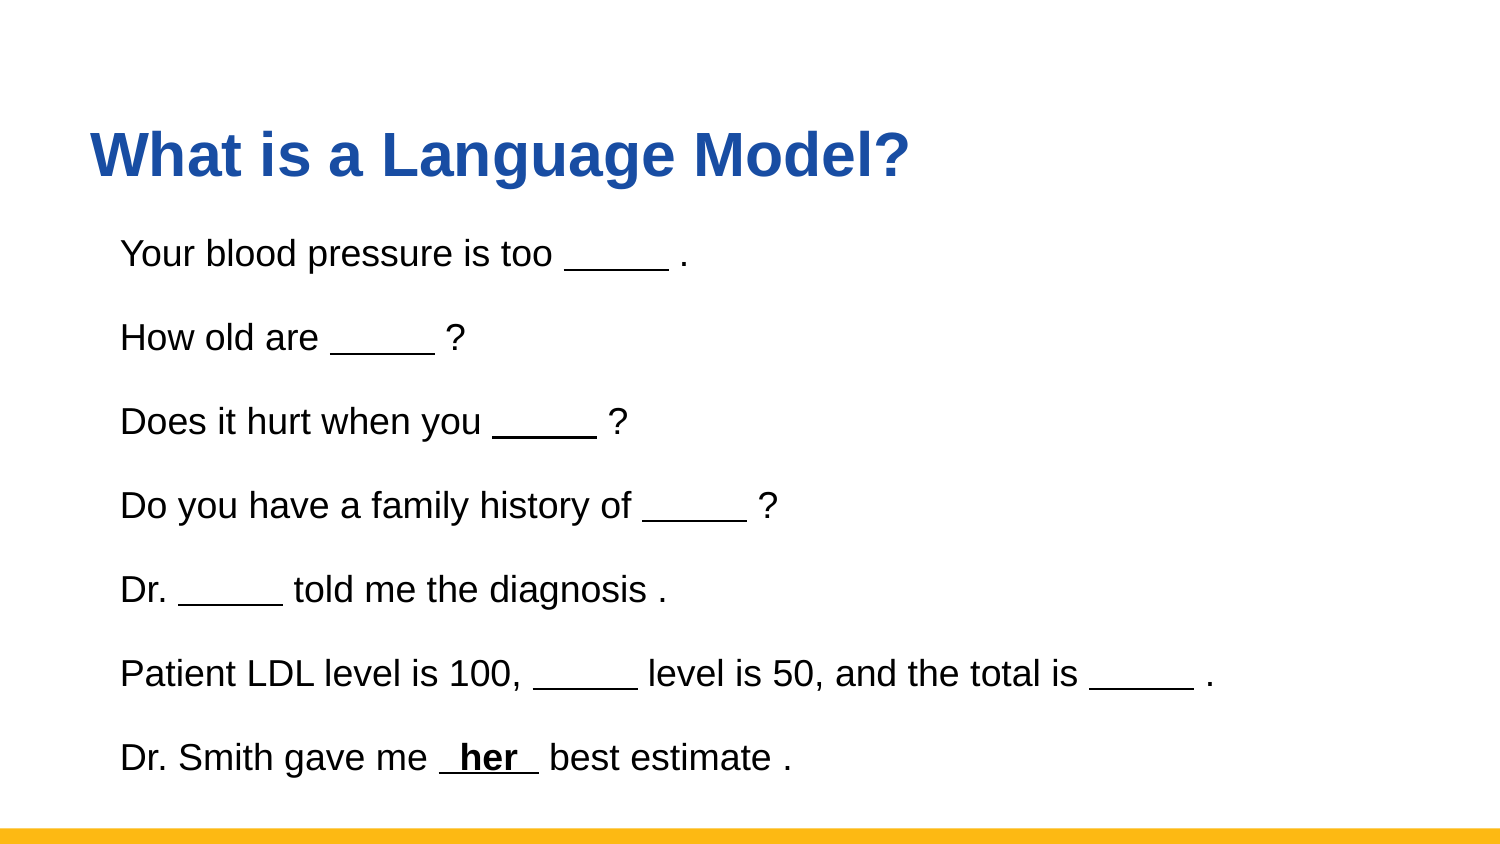

# What is a Language Model?
Your blood pressure is too .
How old are ?
Does it hurt when you ?
Do you have a family history of ?
Dr. told me the diagnosis .
Patient LDL level is 100, level is 50, and the total is .
Dr. Smith gave me her best estimate .